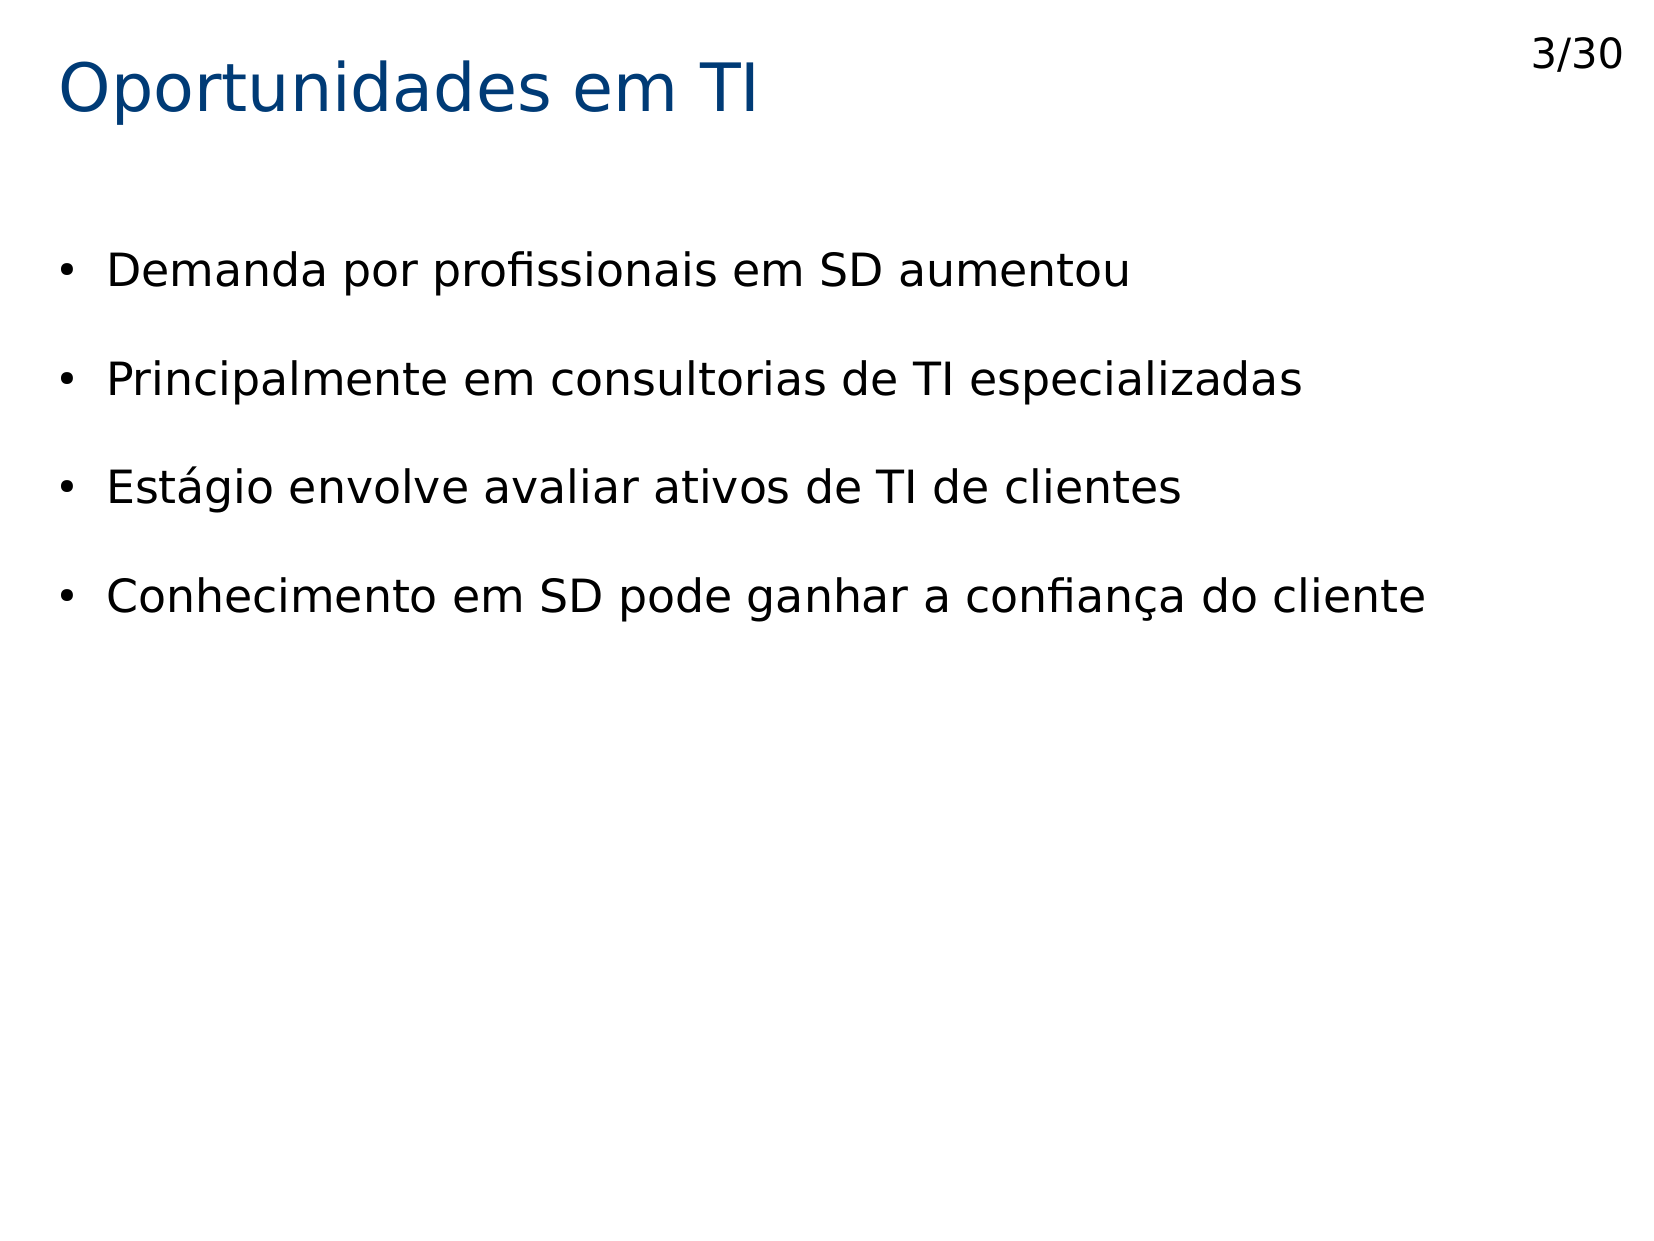

# Oportunidades em TI
3
Demanda por profissionais em SD aumentou
Principalmente em consultorias de TI especializadas
Estágio envolve avaliar ativos de TI de clientes
Conhecimento em SD pode ganhar a confiança do cliente